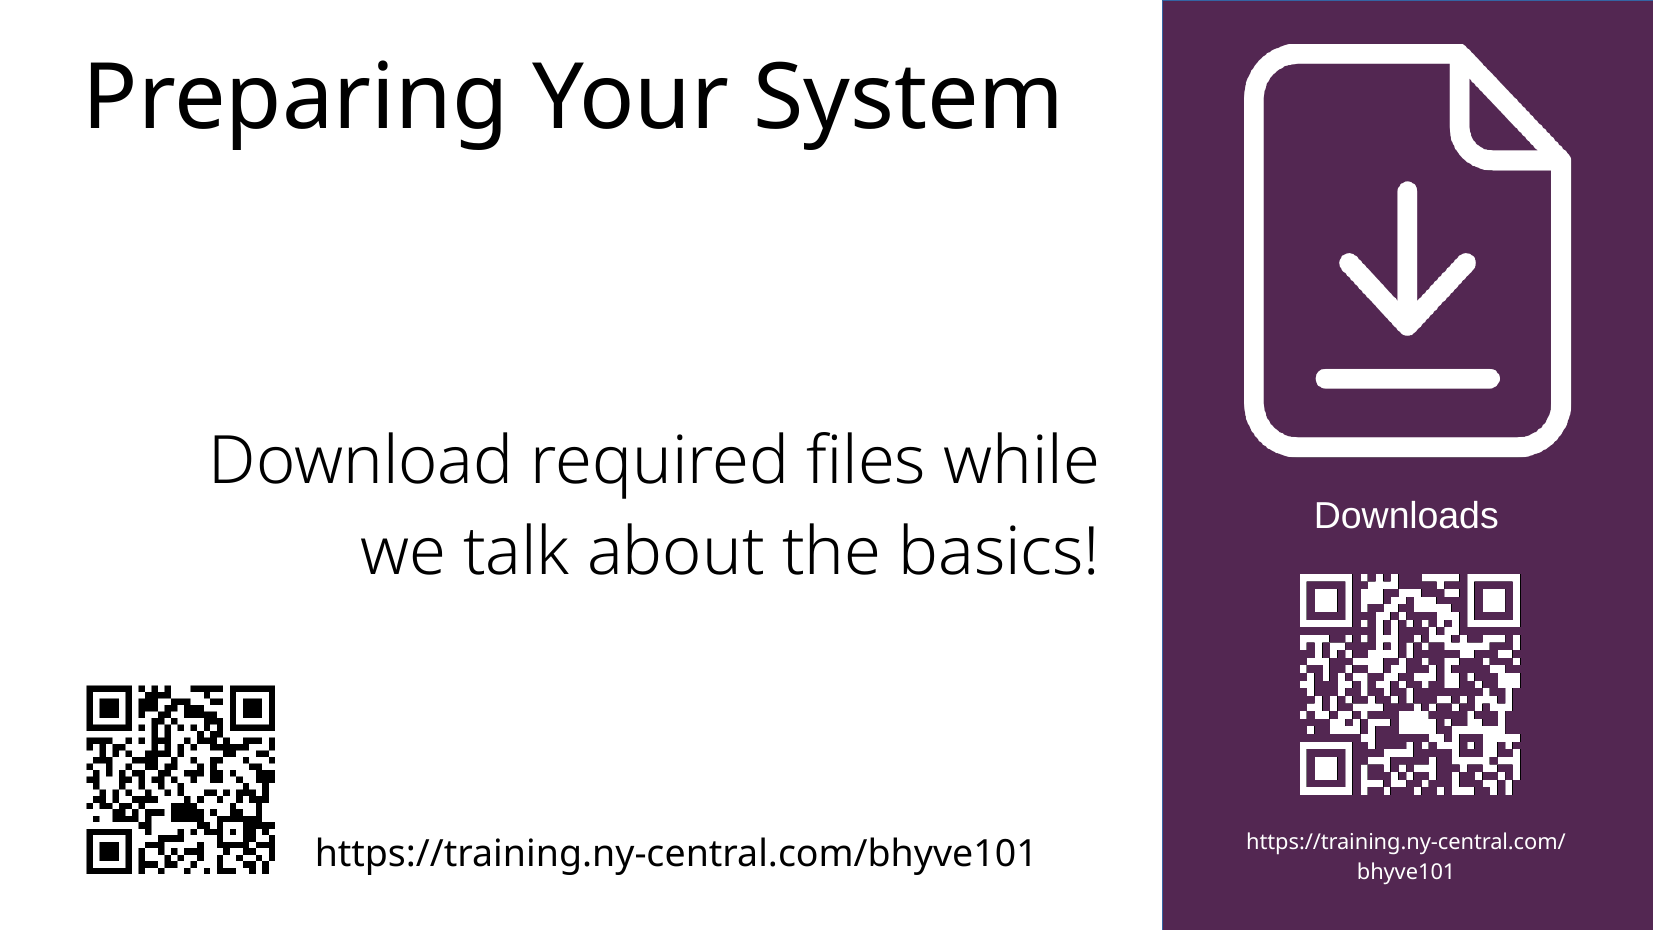

# Preparing Your System
Download required files while we talk about the basics!
Downloads
https://training.ny-central.com/bhyve101
https://training.ny-central.com/bhyve101